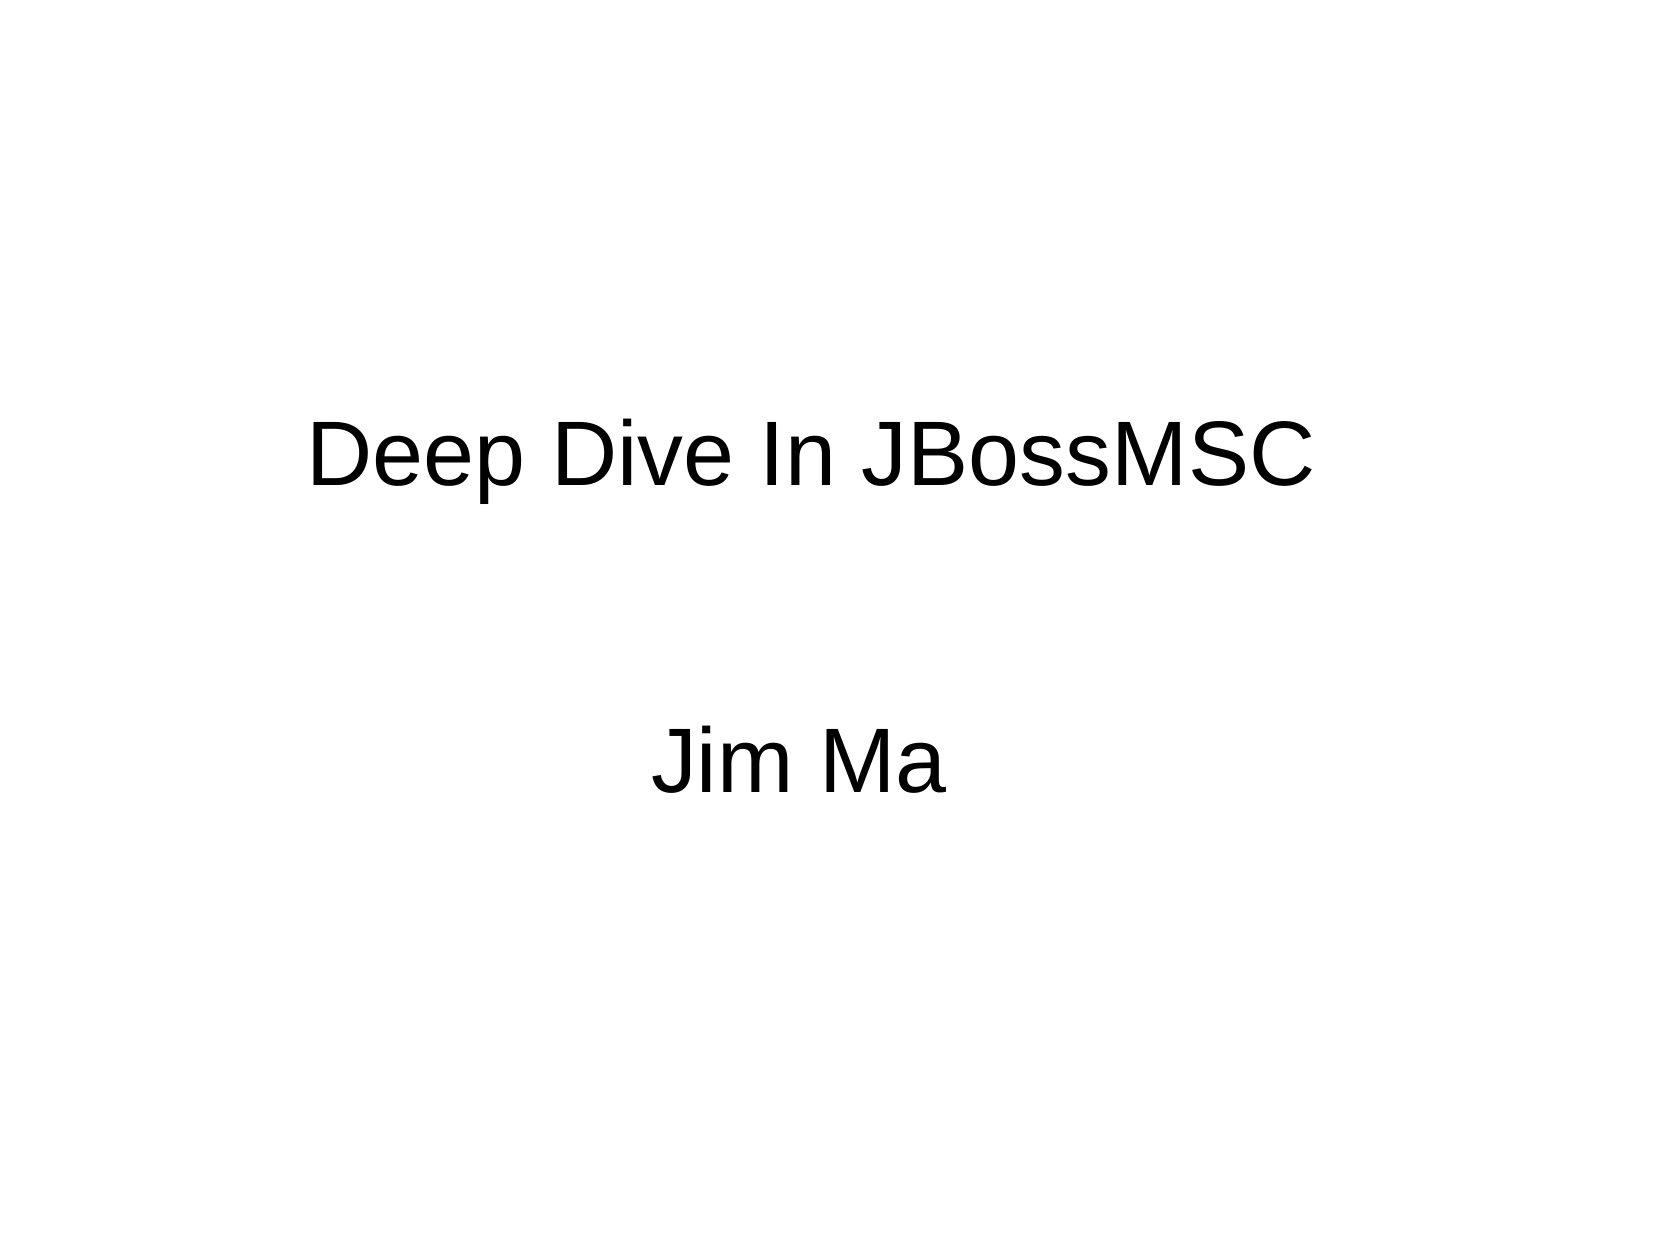

# Deep Dive In JBossMSC Jim Ma